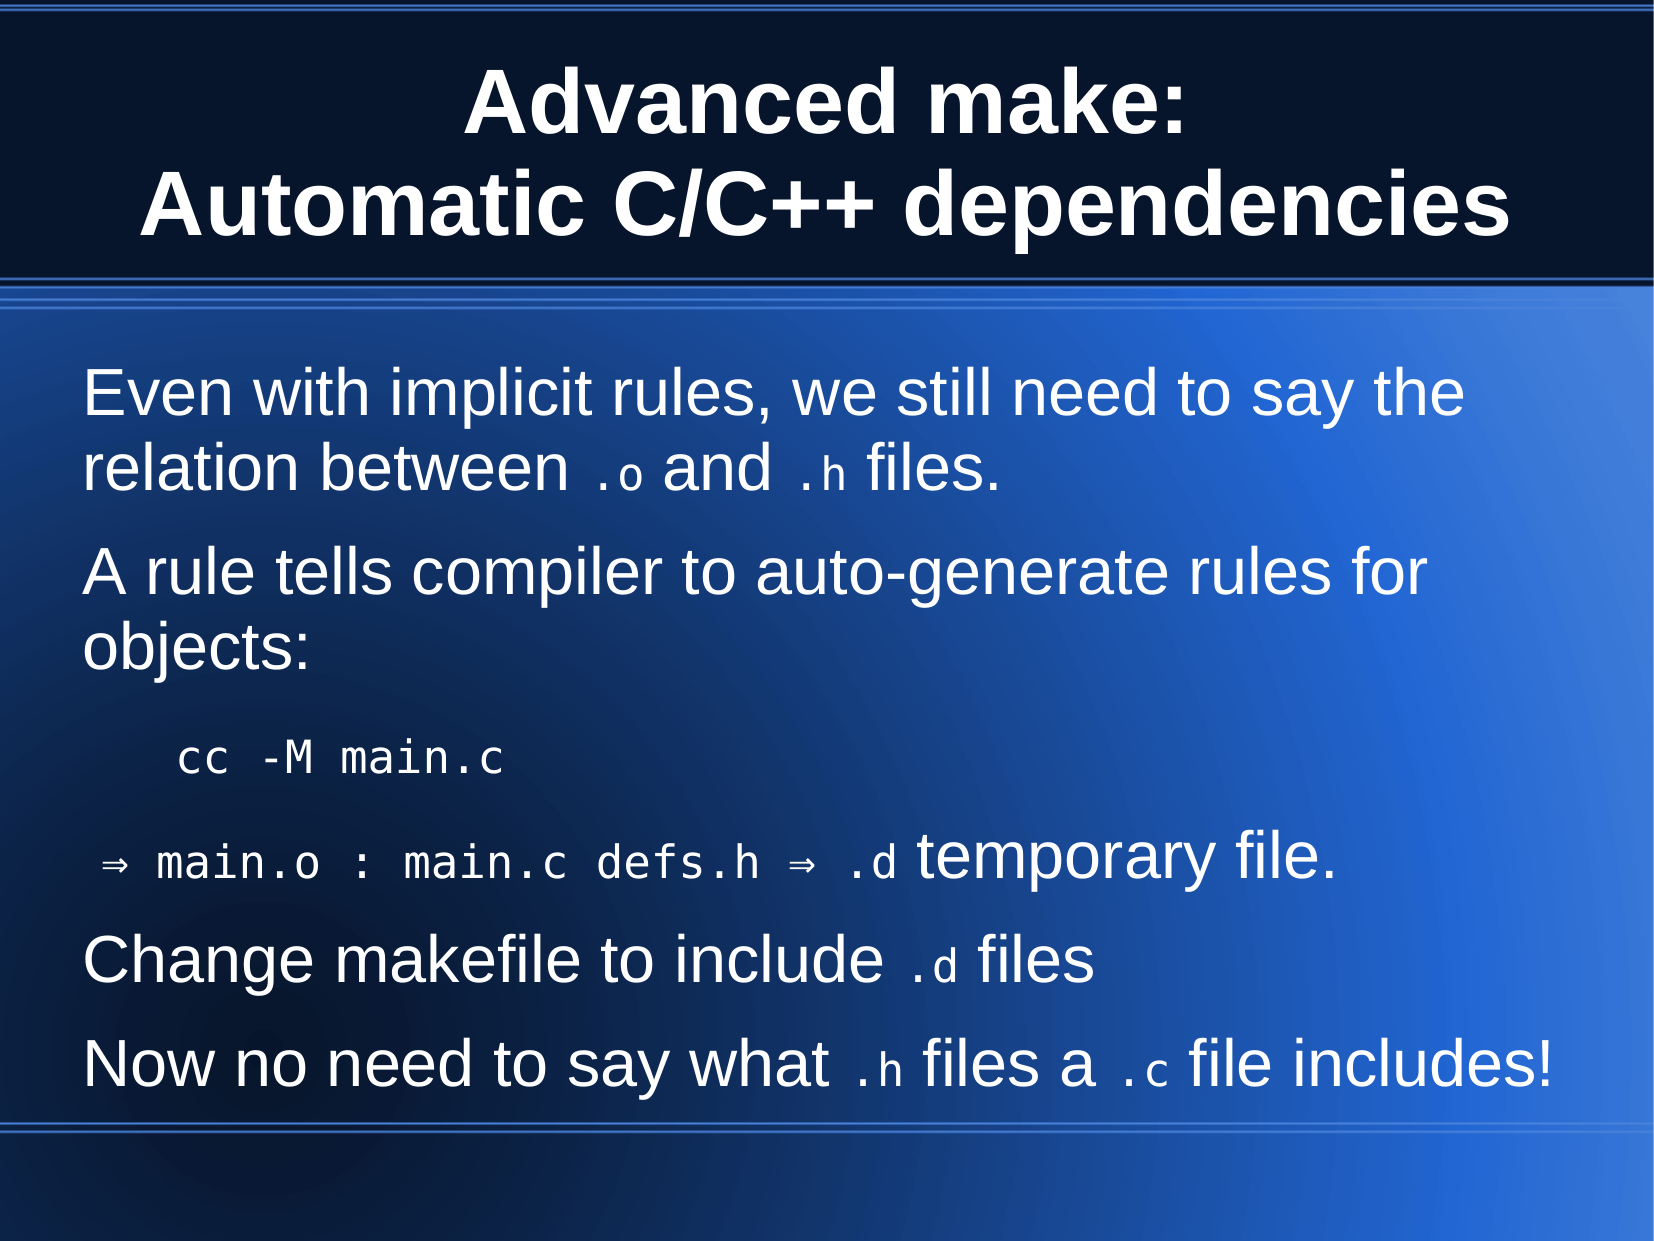

# Advanced make: Automatic C/C++ dependencies
Even with implicit rules, we still need to say the relation between .o and .h files.
A rule tells compiler to auto-generate rules for objects:
 cc -M main.c
 ⇒ main.o : main.c defs.h ⇒ .d temporary file.
Change makefile to include .d files
Now no need to say what .h files a .c file includes!